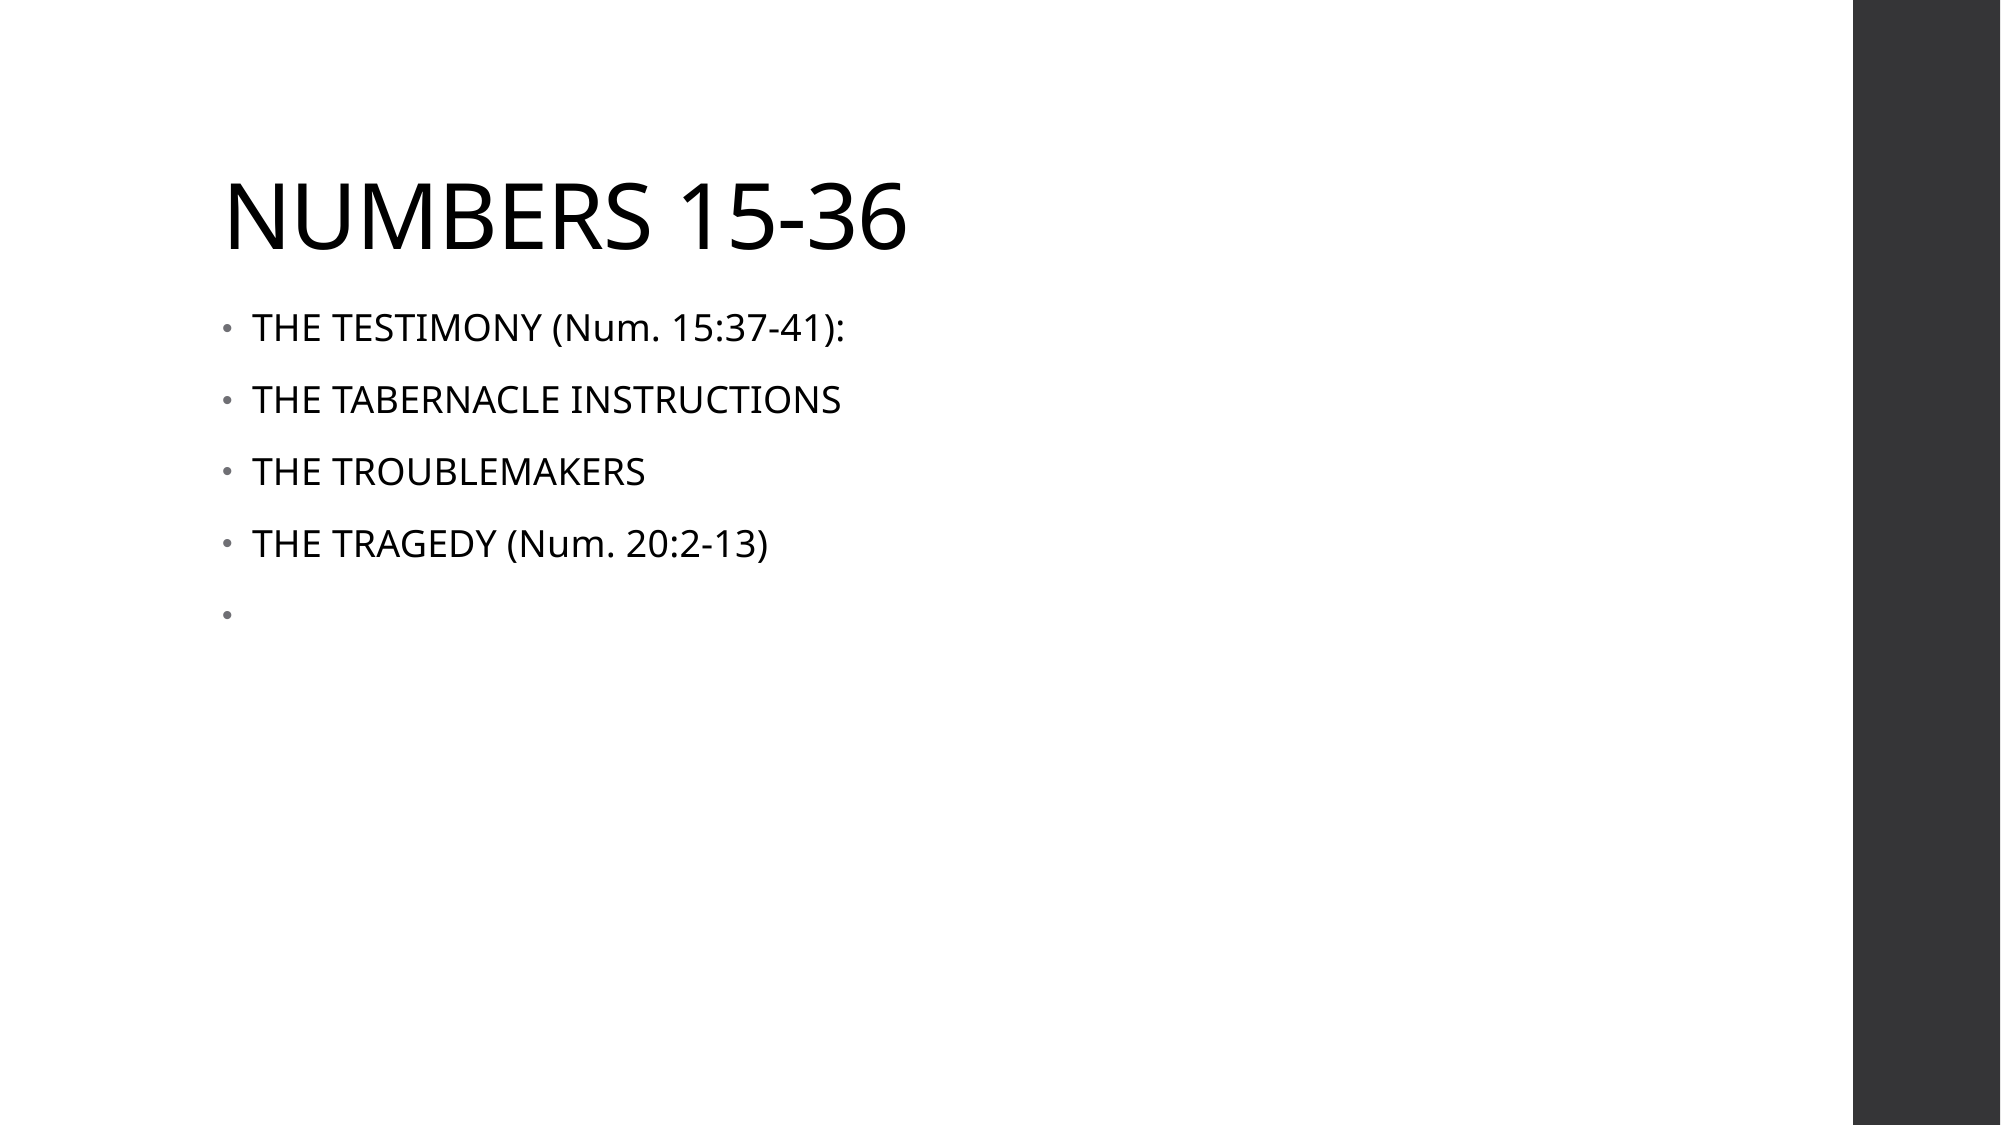

# NUMBERS 15-36
THE TESTIMONY (Num. 15:37-41):
THE TABERNACLE INSTRUCTIONS
THE TROUBLEMAKERS
THE TRAGEDY (Num. 20:2-13)